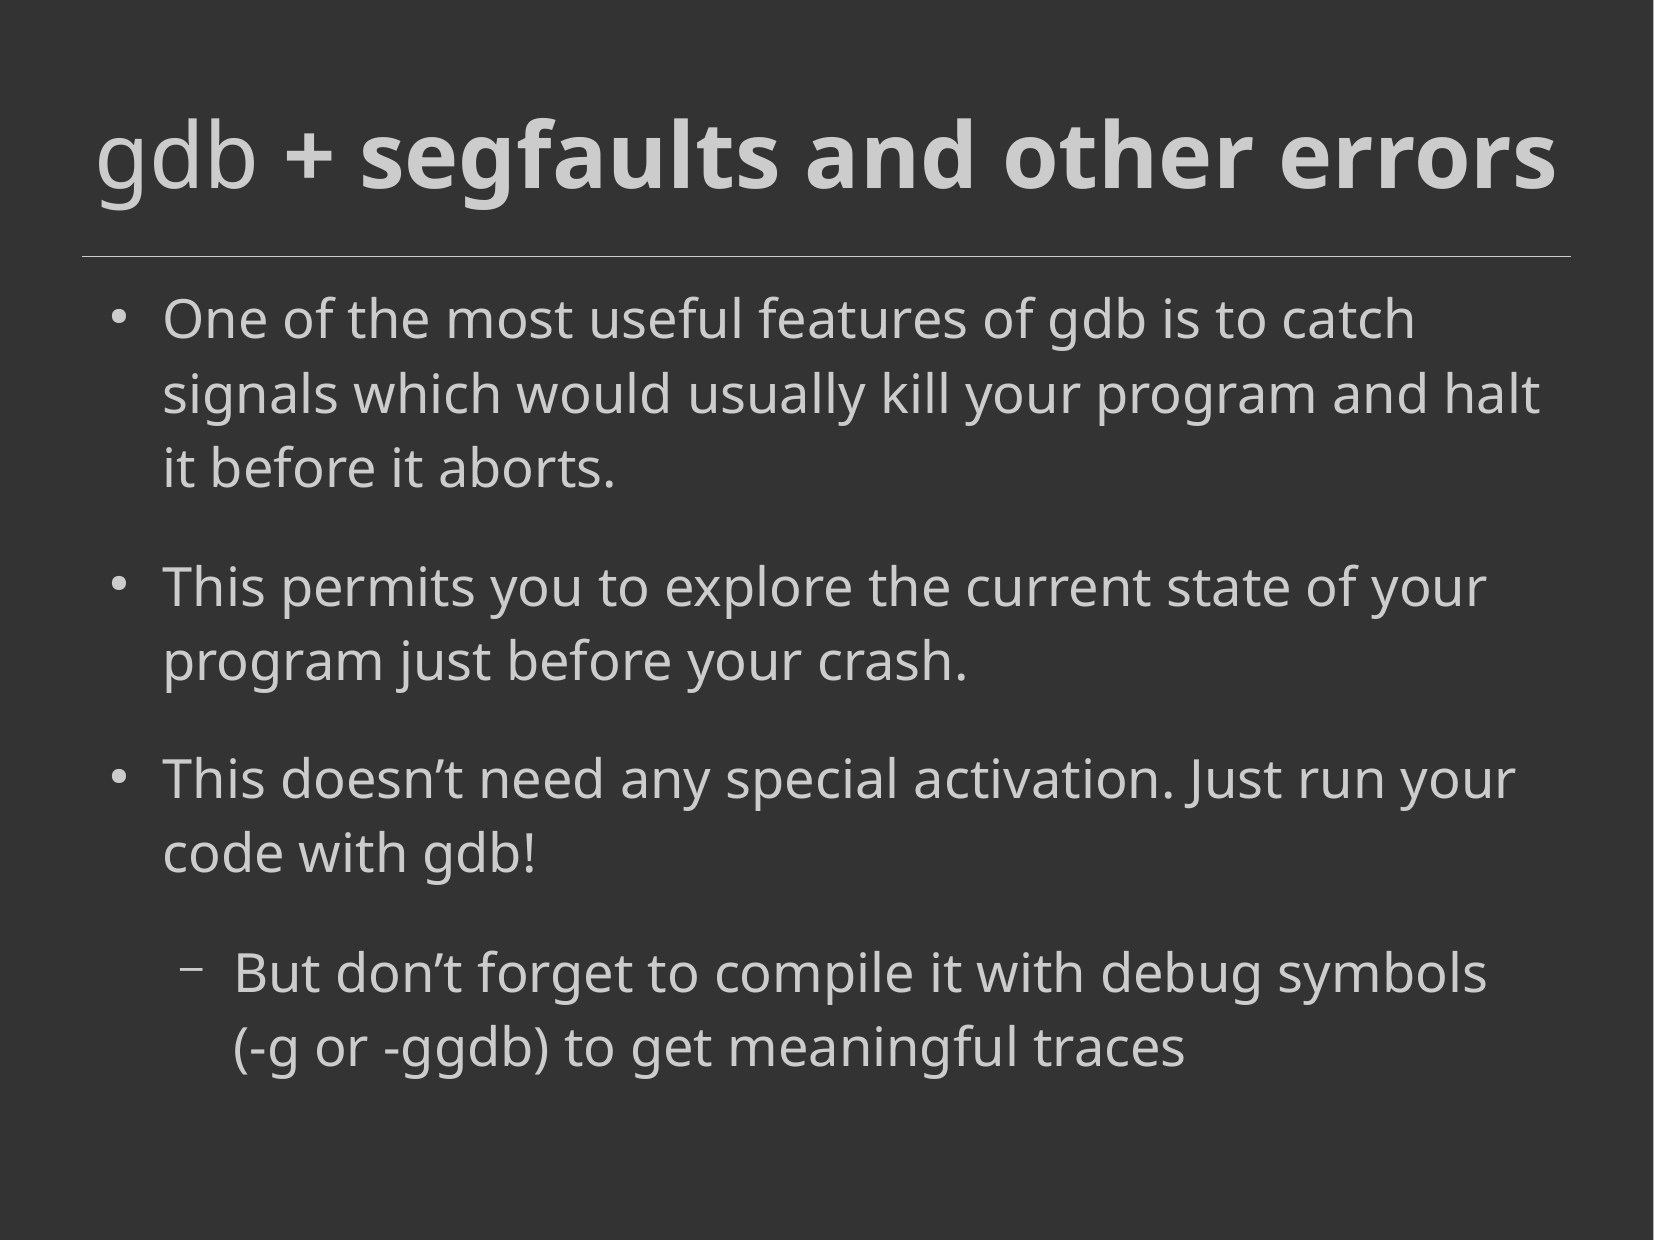

# gdb + segfaults and other errors
One of the most useful features of gdb is to catch signals which would usually kill your program and halt it before it aborts.
This permits you to explore the current state of your program just before your crash.
This doesn’t need any special activation. Just run your code with gdb!
But don’t forget to compile it with debug symbols
(-g or -ggdb) to get meaningful traces